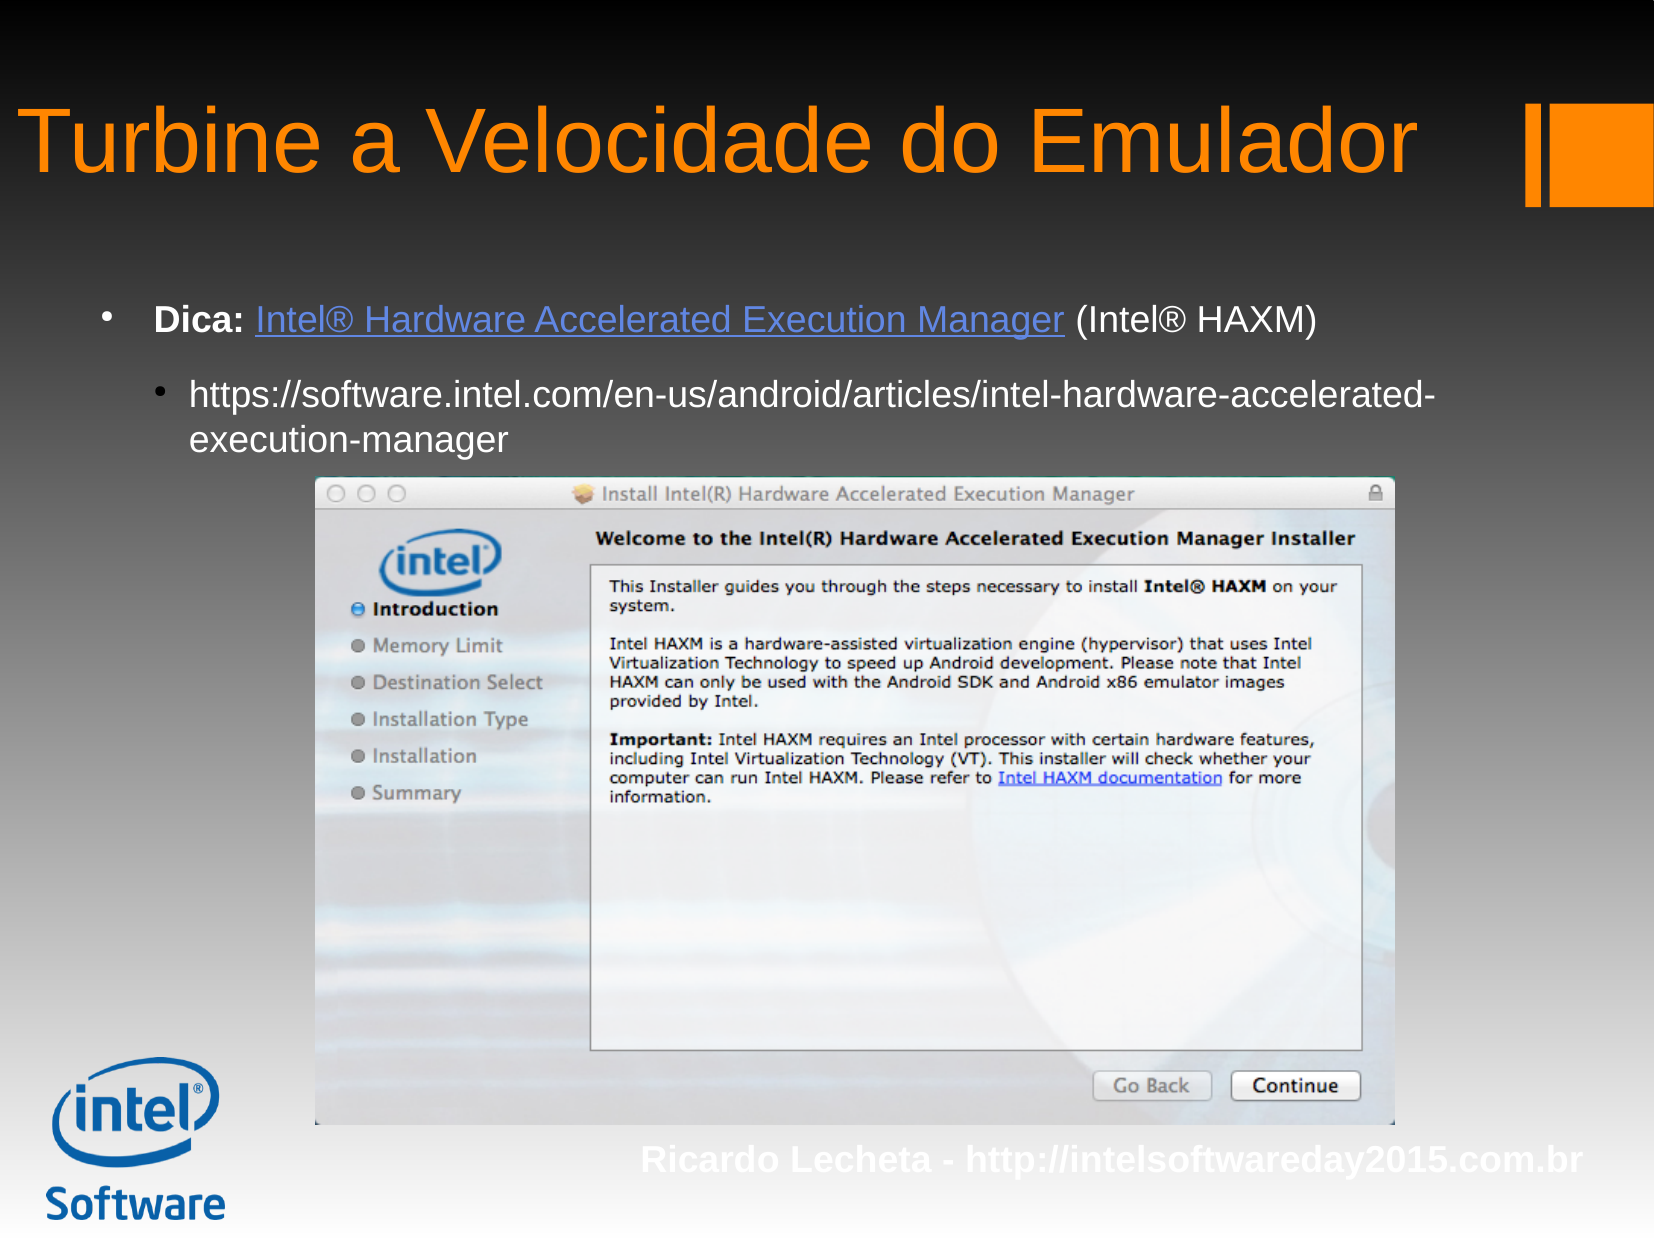

# Turbine a Velocidade do Emulador
Dica: Intel® Hardware Accelerated Execution Manager (Intel® HAXM)
https://software.intel.com/en-us/android/articles/intel-hardware-accelerated-execution-manager
Ricardo Lecheta - http://intelsoftwareday2015.com.br